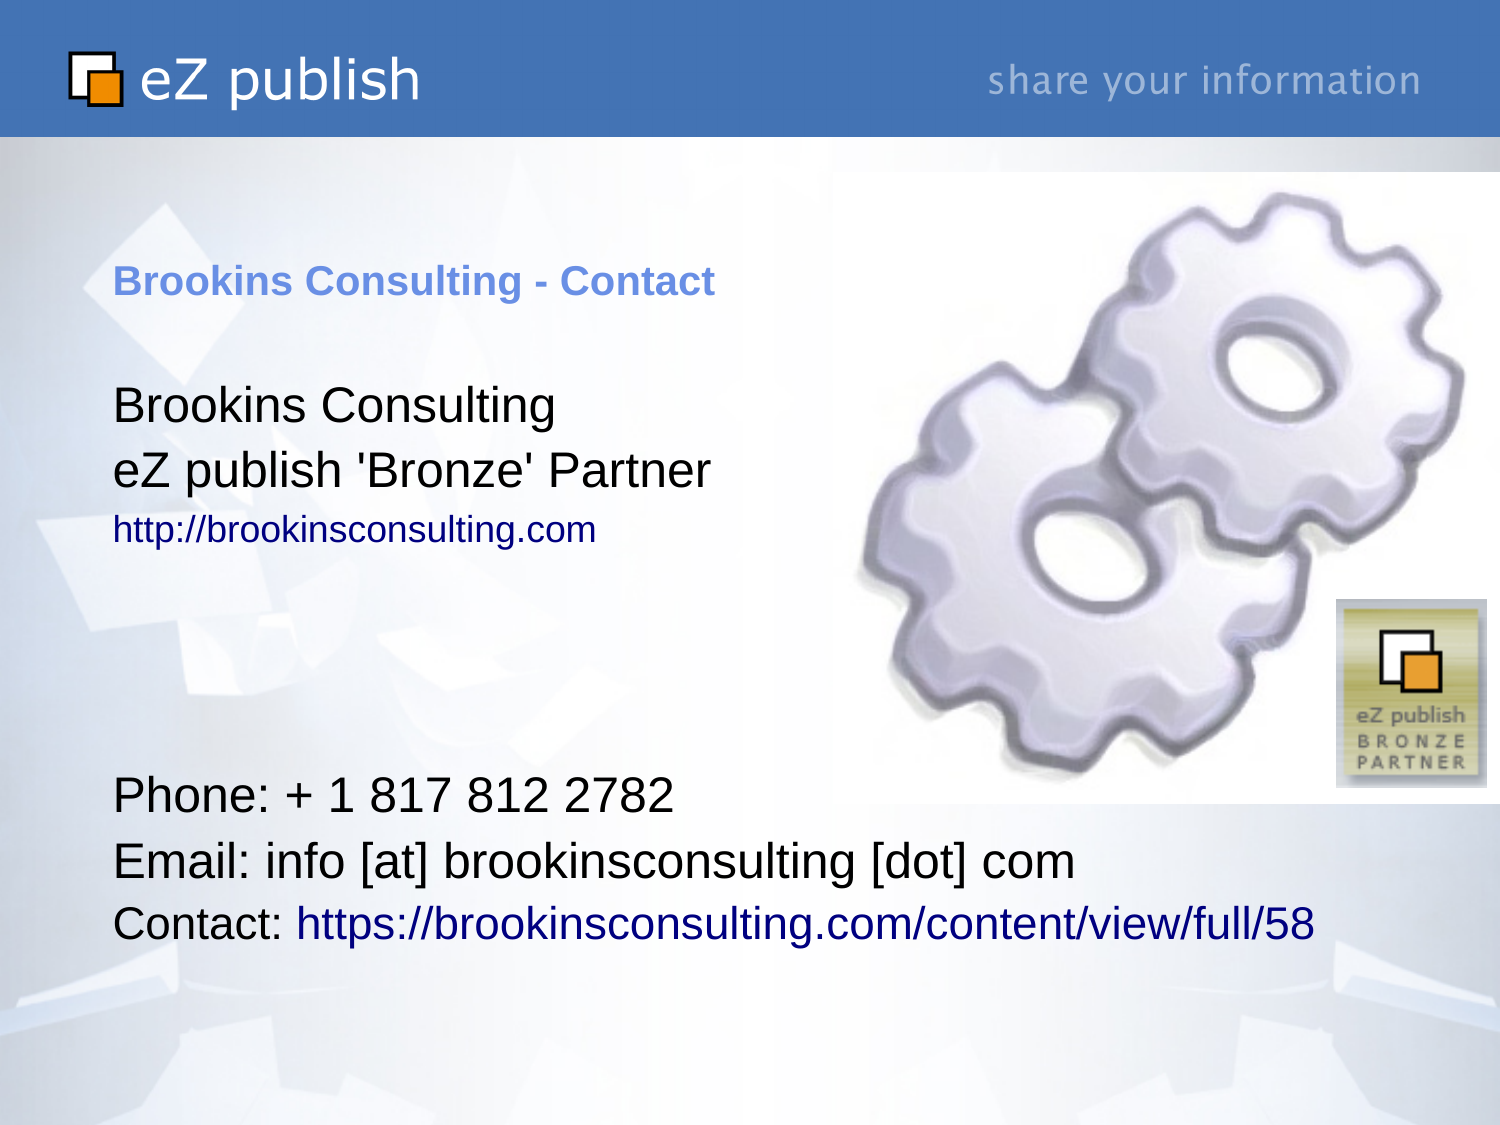

# Brookins Consulting - Contact
Brookins Consulting
eZ publish 'Bronze' Partner
http://brookinsconsulting.com
Phone: + 1 817 812 2782
Email: info [at] brookinsconsulting [dot] com
Contact: https://brookinsconsulting.com/content/view/full/58